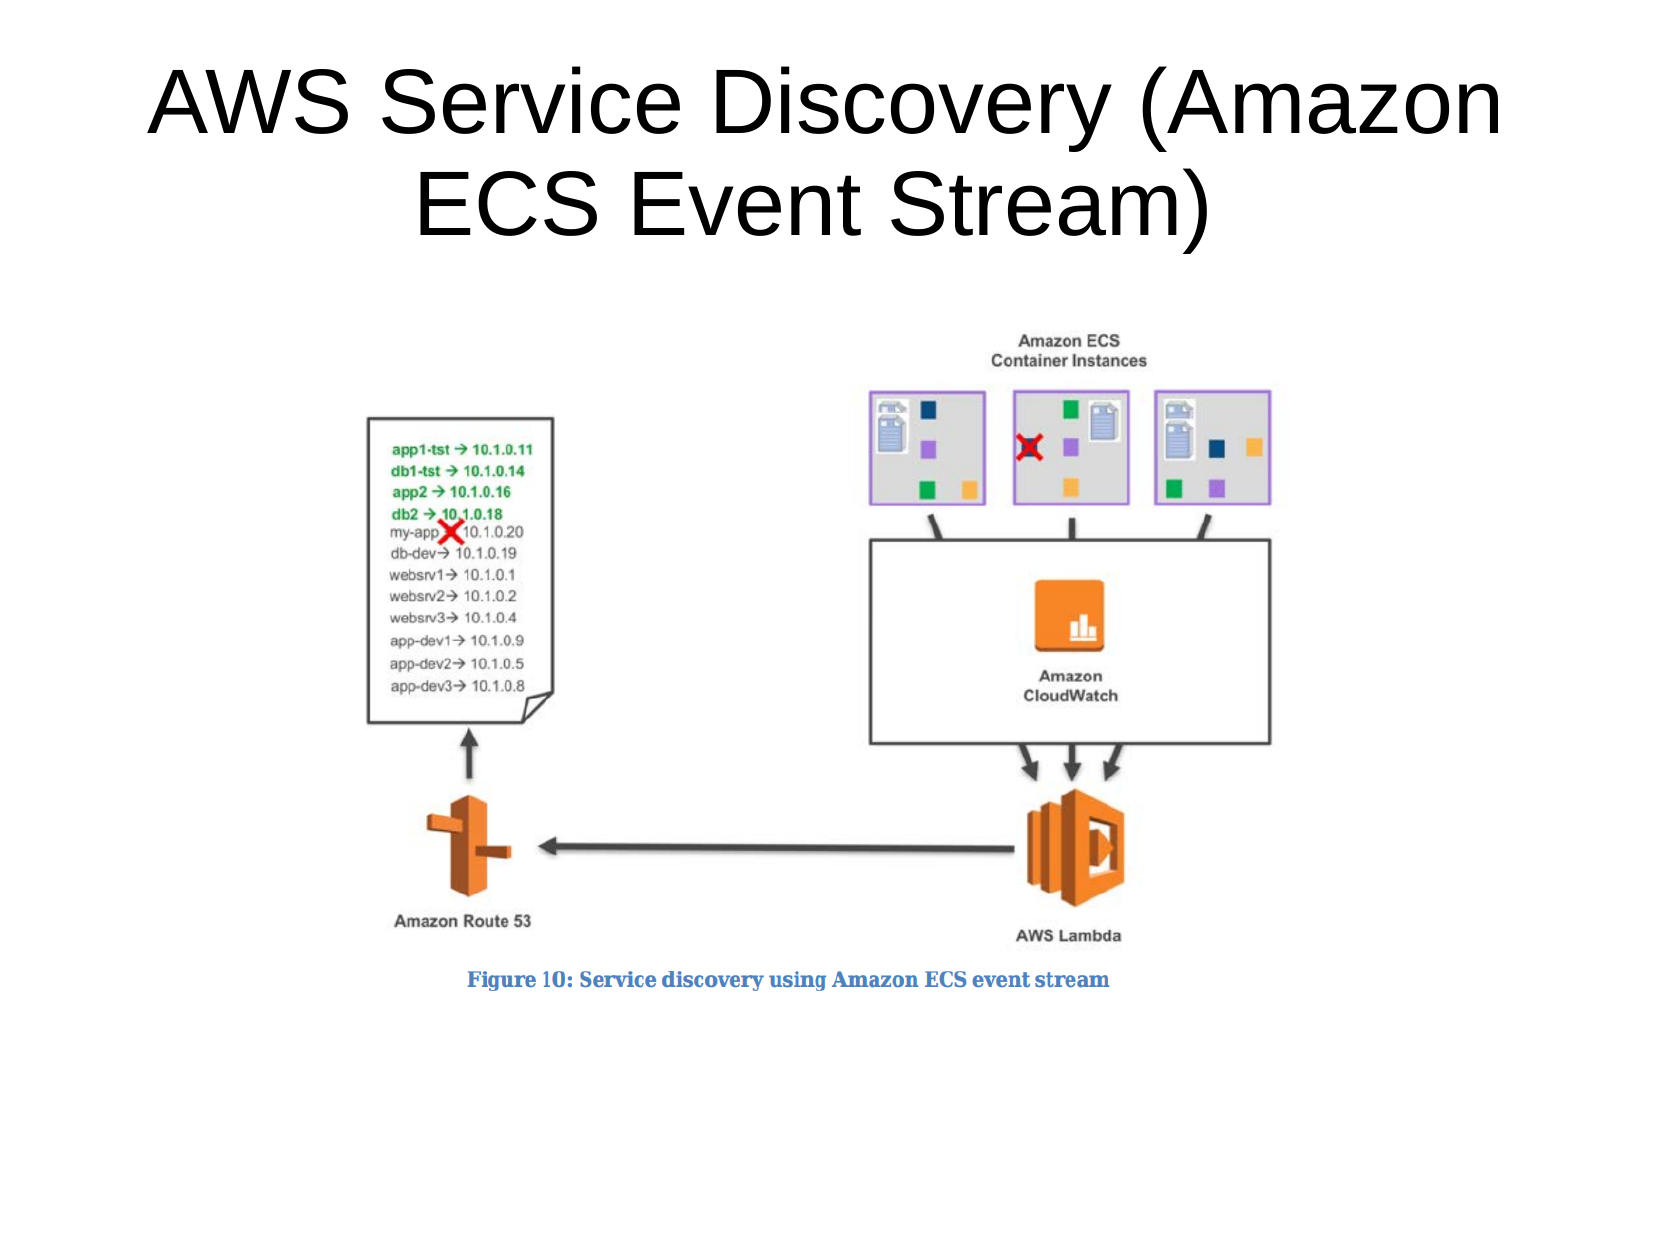

# AWS Service Discovery (Amazon ECS Event Stream)